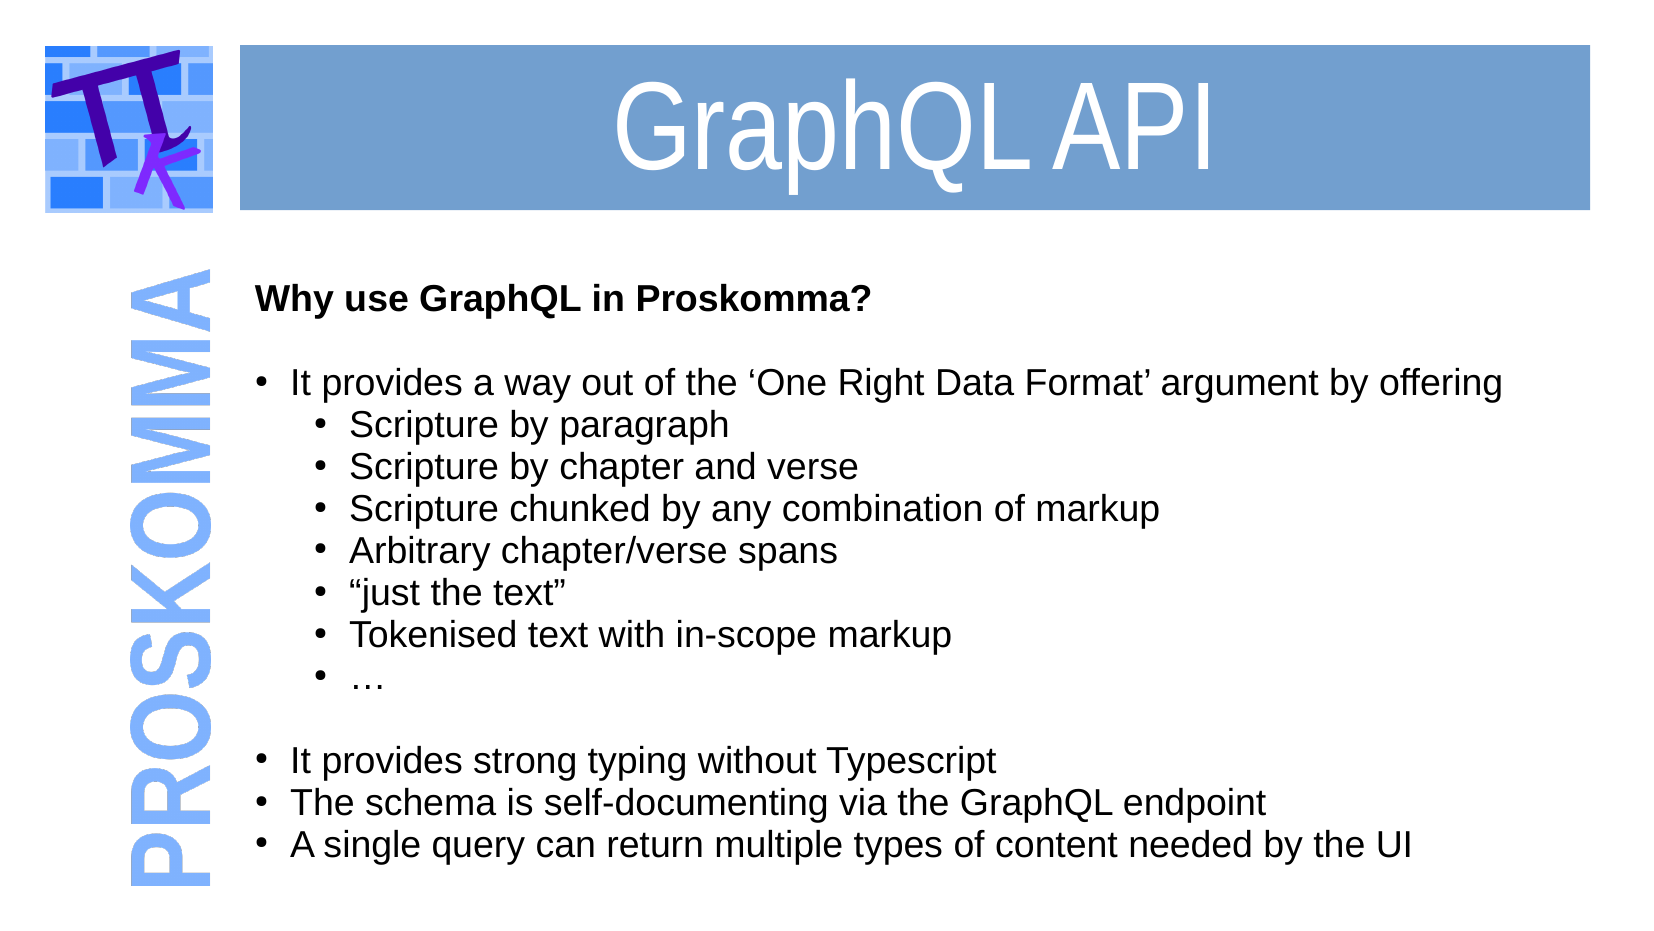

GraphQL API
Why use GraphQL in Proskomma?
It provides a way out of the ‘One Right Data Format’ argument by offering
Scripture by paragraph
Scripture by chapter and verse
Scripture chunked by any combination of markup
Arbitrary chapter/verse spans
“just the text”
Tokenised text with in-scope markup
…
It provides strong typing without Typescript
The schema is self-documenting via the GraphQL endpoint
A single query can return multiple types of content needed by the UI